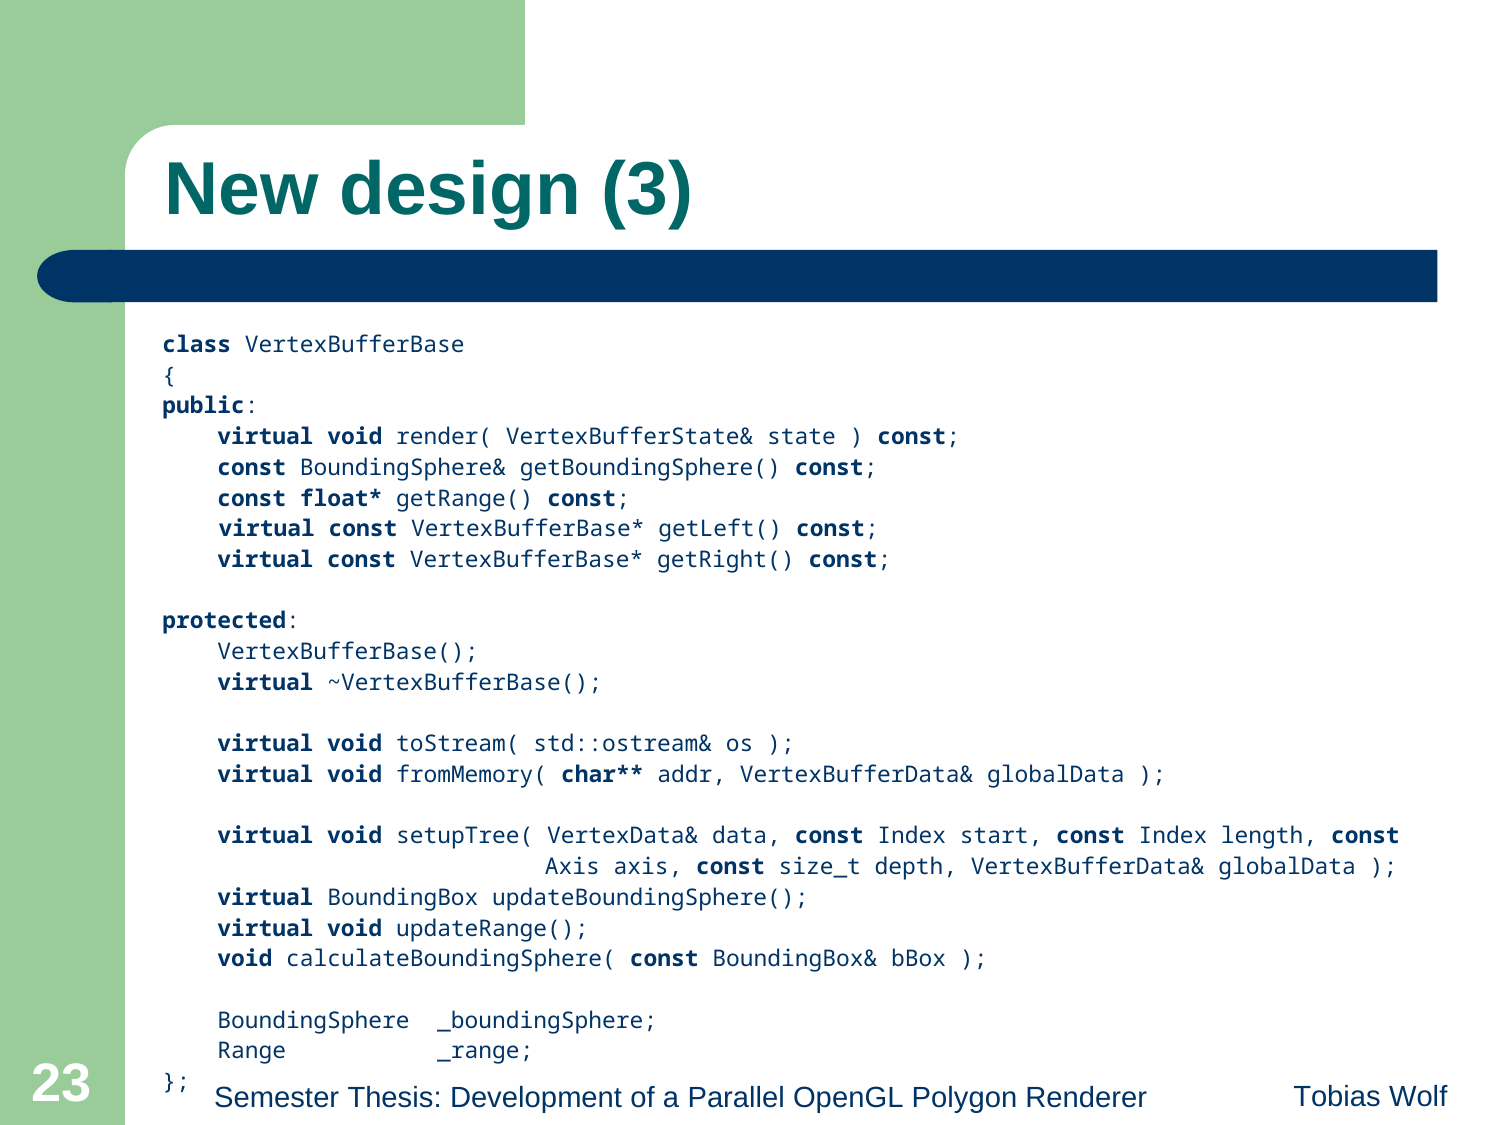

# New design (3)
class VertexBufferBase
{
public:
 virtual void render( VertexBufferState& state ) const;
 const BoundingSphere& getBoundingSphere() const;
 const float* getRange() const;
	virtual const VertexBufferBase* getLeft() const;
 virtual const VertexBufferBase* getRight() const;
protected:
 VertexBufferBase();
 virtual ~VertexBufferBase();
 virtual void toStream( std::ostream& os );
 virtual void fromMemory( char** addr, VertexBufferData& globalData );
 virtual void setupTree( VertexData& data, const Index start, const Index length, const
			 Axis axis, const size_t depth, VertexBufferData& globalData );
 virtual BoundingBox updateBoundingSphere();
 virtual void updateRange();
 void calculateBoundingSphere( const BoundingBox& bBox );
 BoundingSphere _boundingSphere;
 Range _range;
};
23
Tobias Wolf
Semester Thesis: Development of a Parallel OpenGL Polygon Renderer